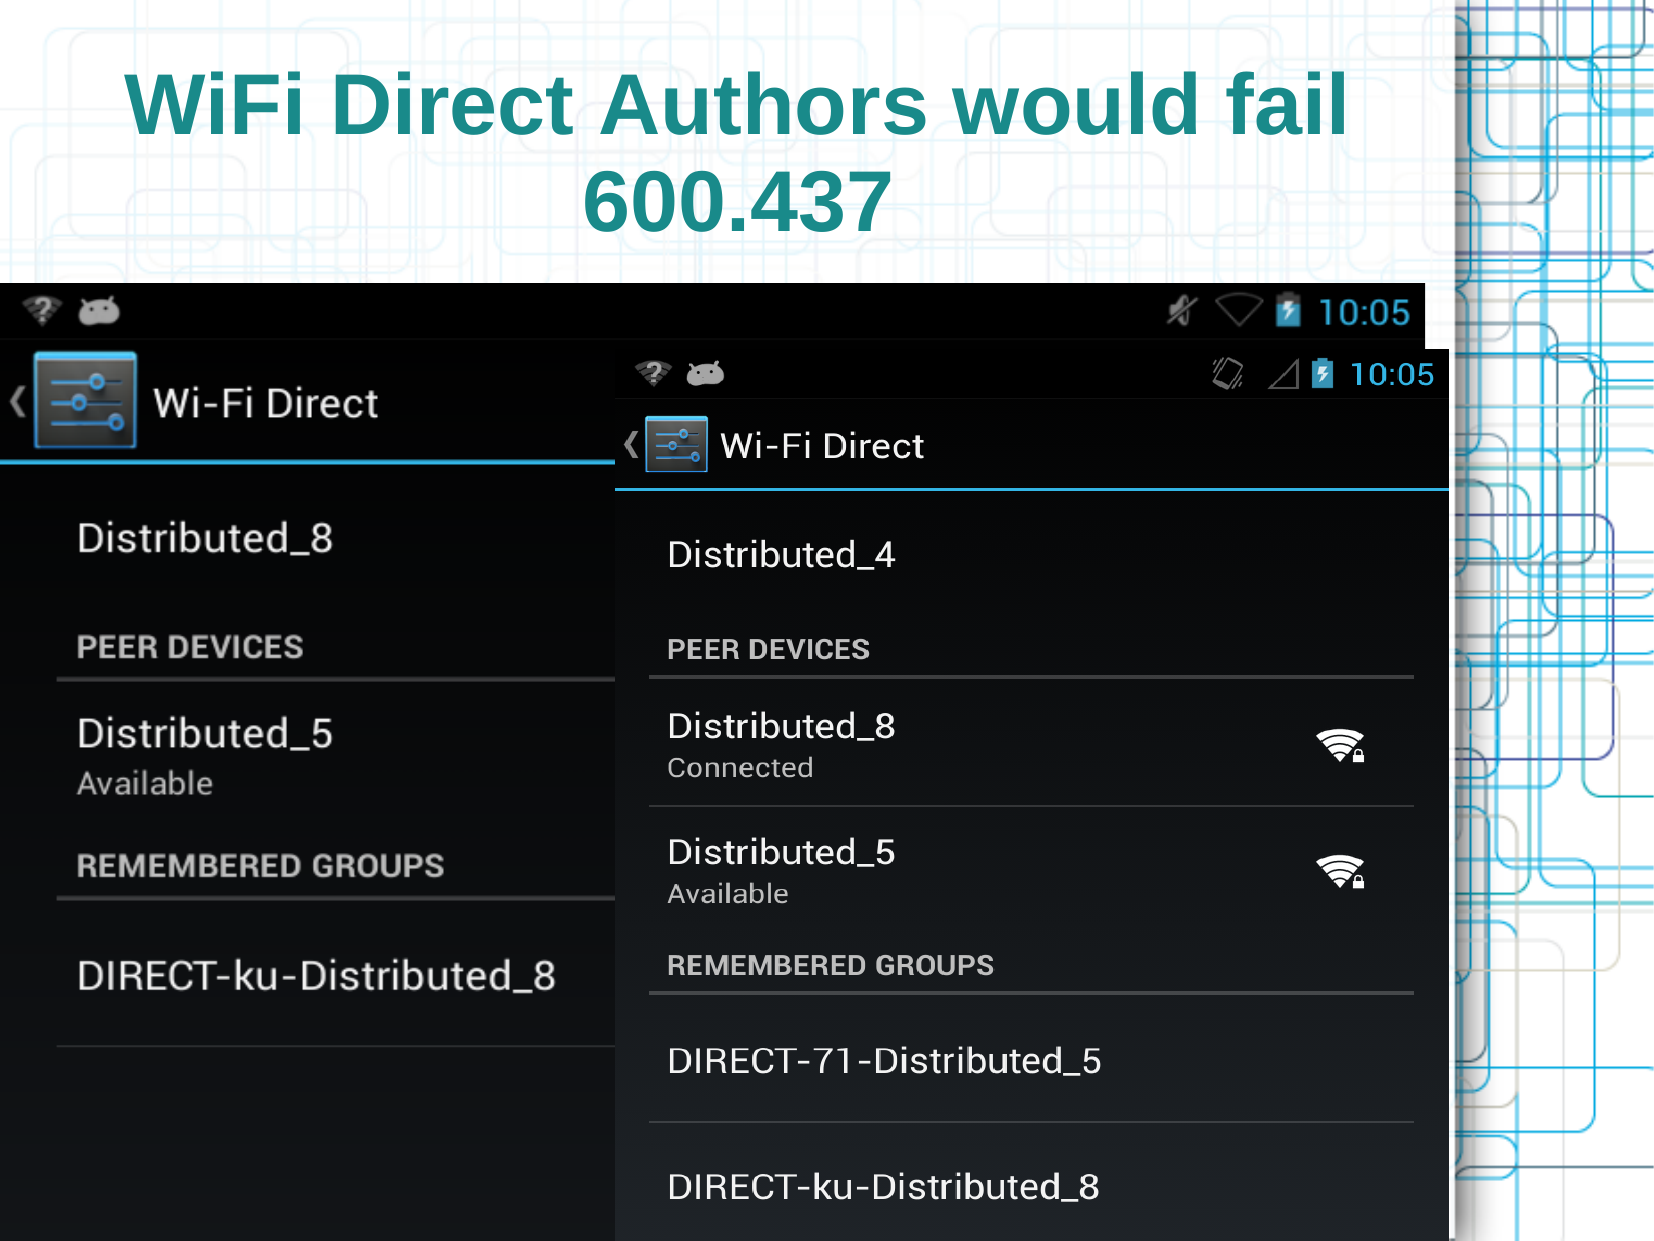

# WiFi Direct Authors would fail 600.437